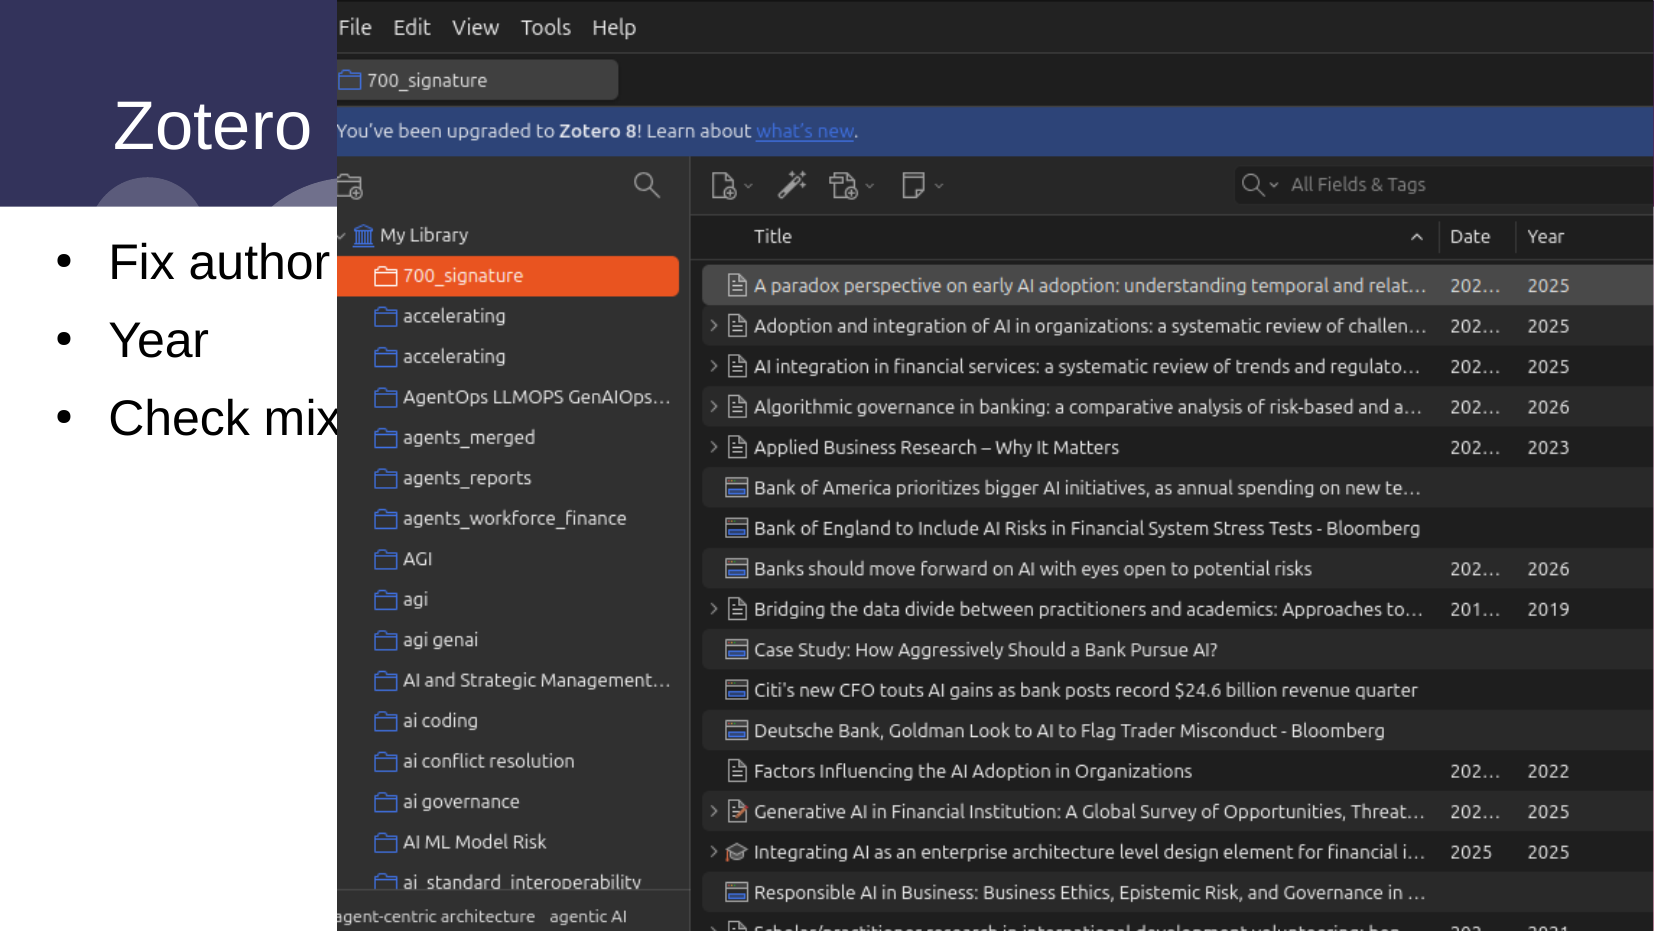

# Zotero
Fix author
Year
Check mix